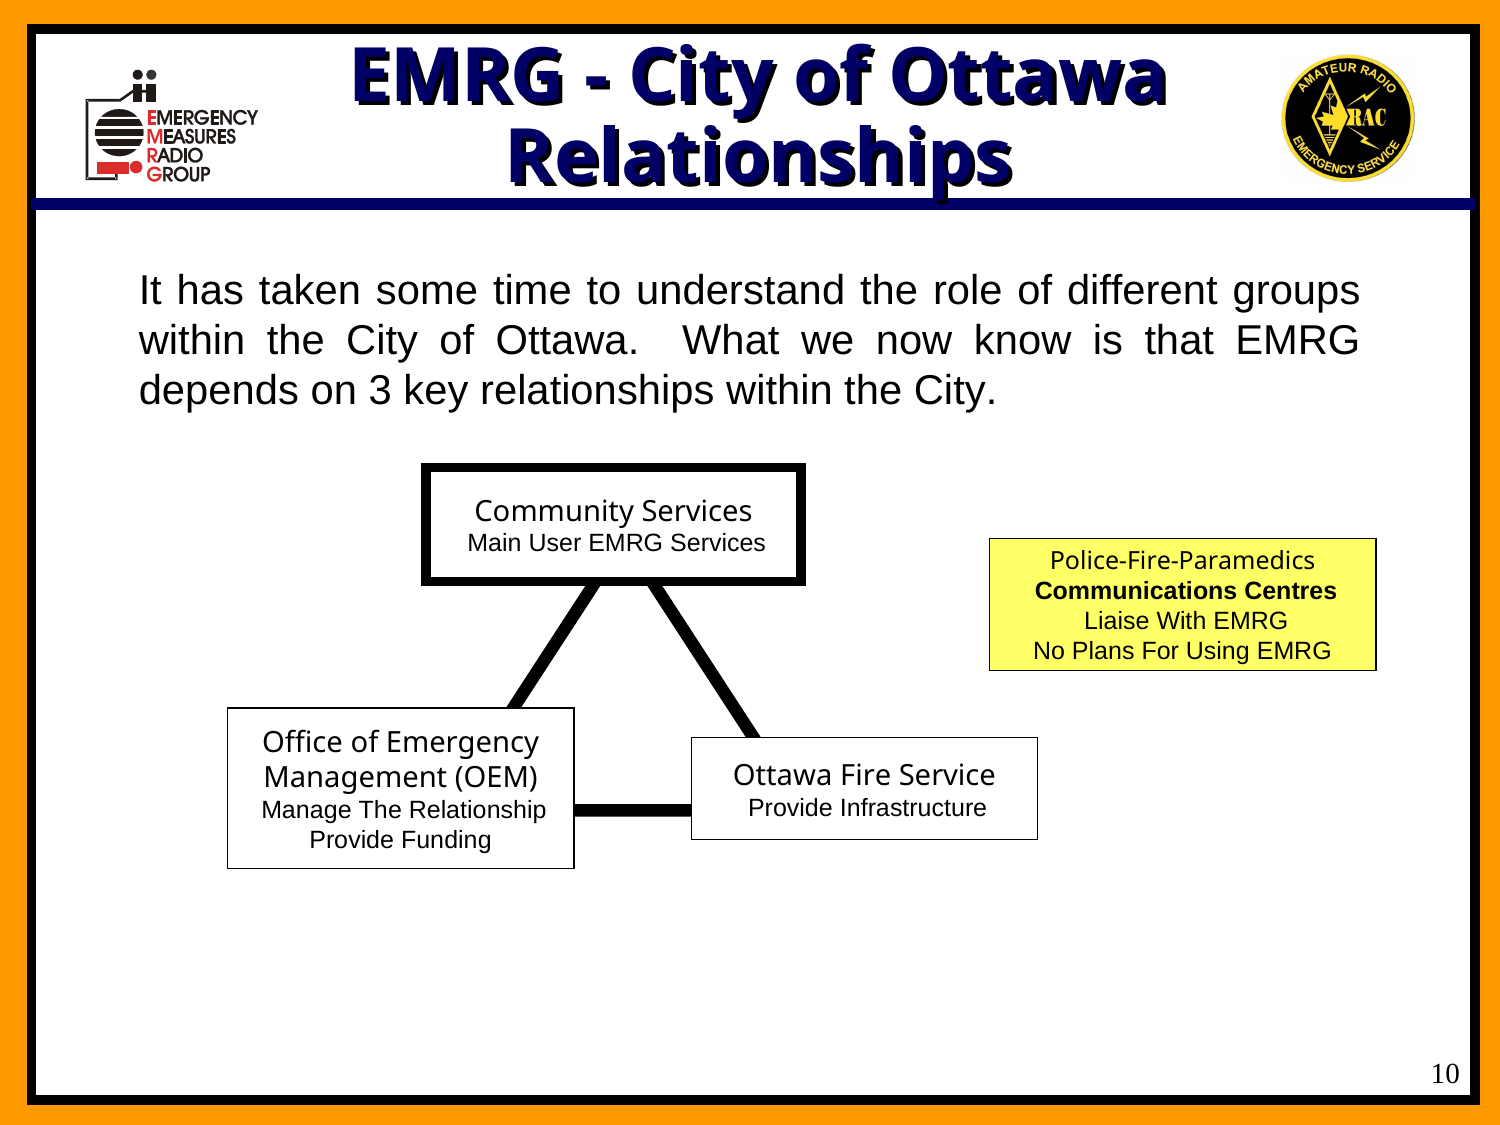

EMRG - City of Ottawa Relationships
It has taken some time to understand the role of different groups within the City of Ottawa. What we now know is that EMRG depends on 3 key relationships within the City.
Community Services
 Main User EMRG Services
Police-Fire-Paramedics
 Communications Centres
 Liaise With EMRG
No Plans For Using EMRG
Office of Emergency
Management (OEM)
 Manage The Relationship
Provide Funding
Ottawa Fire Service
 Provide Infrastructure
10